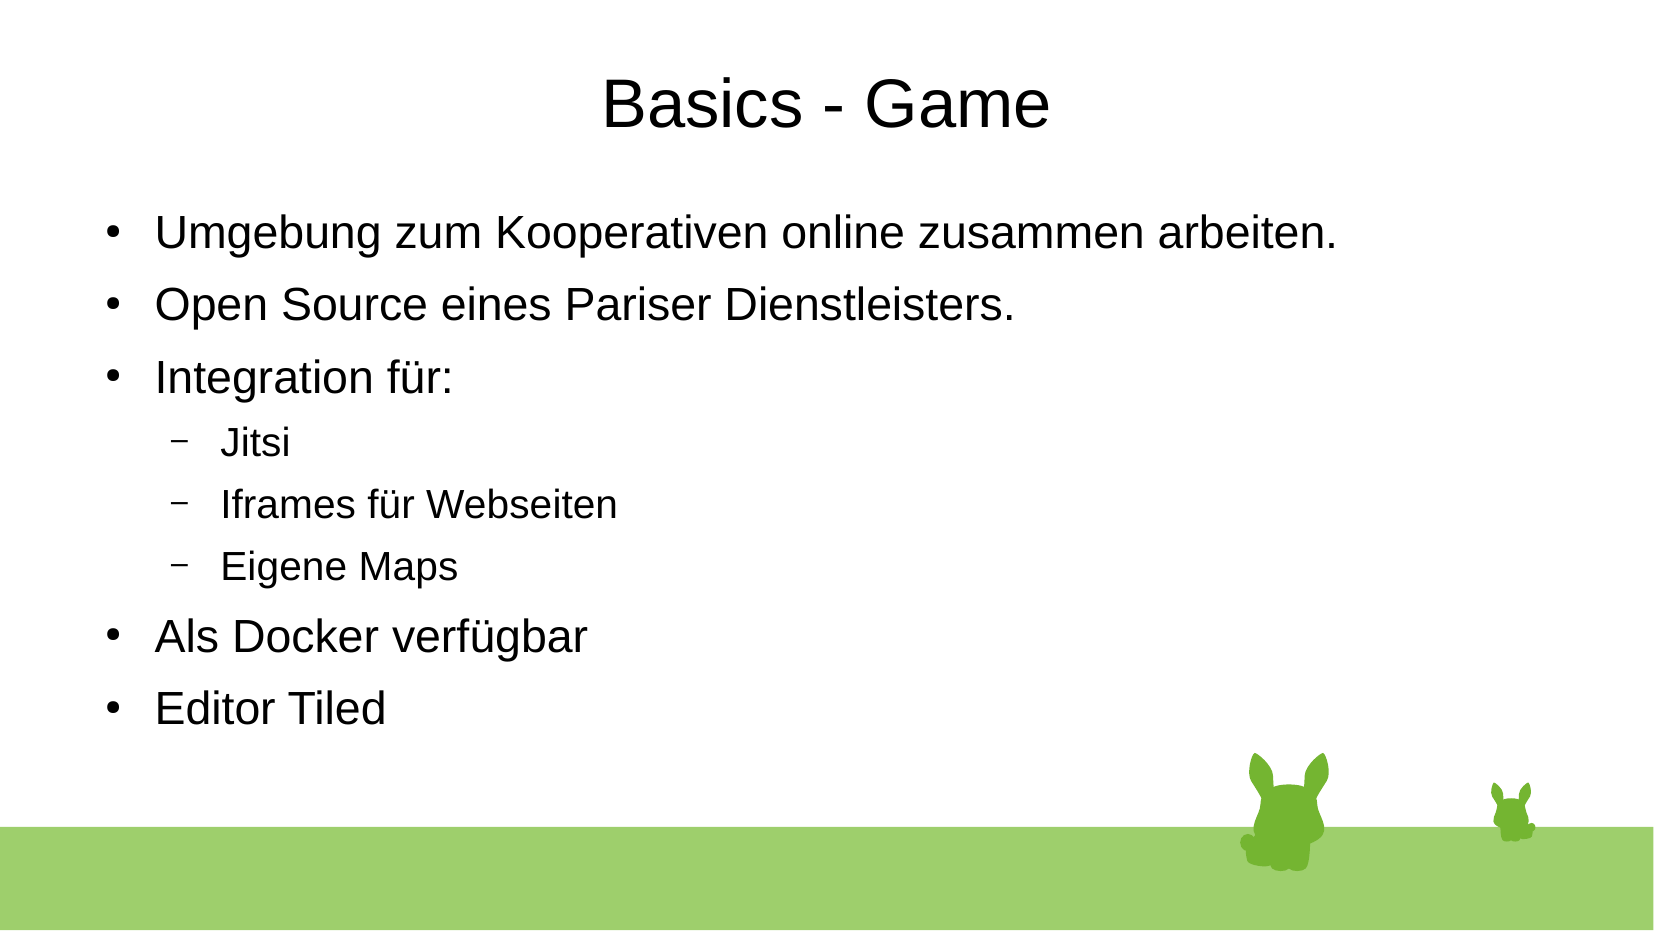

# Basics - Game
Umgebung zum Kooperativen online zusammen arbeiten.
Open Source eines Pariser Dienstleisters.
Integration für:
Jitsi
Iframes für Webseiten
Eigene Maps
Als Docker verfügbar
Editor Tiled